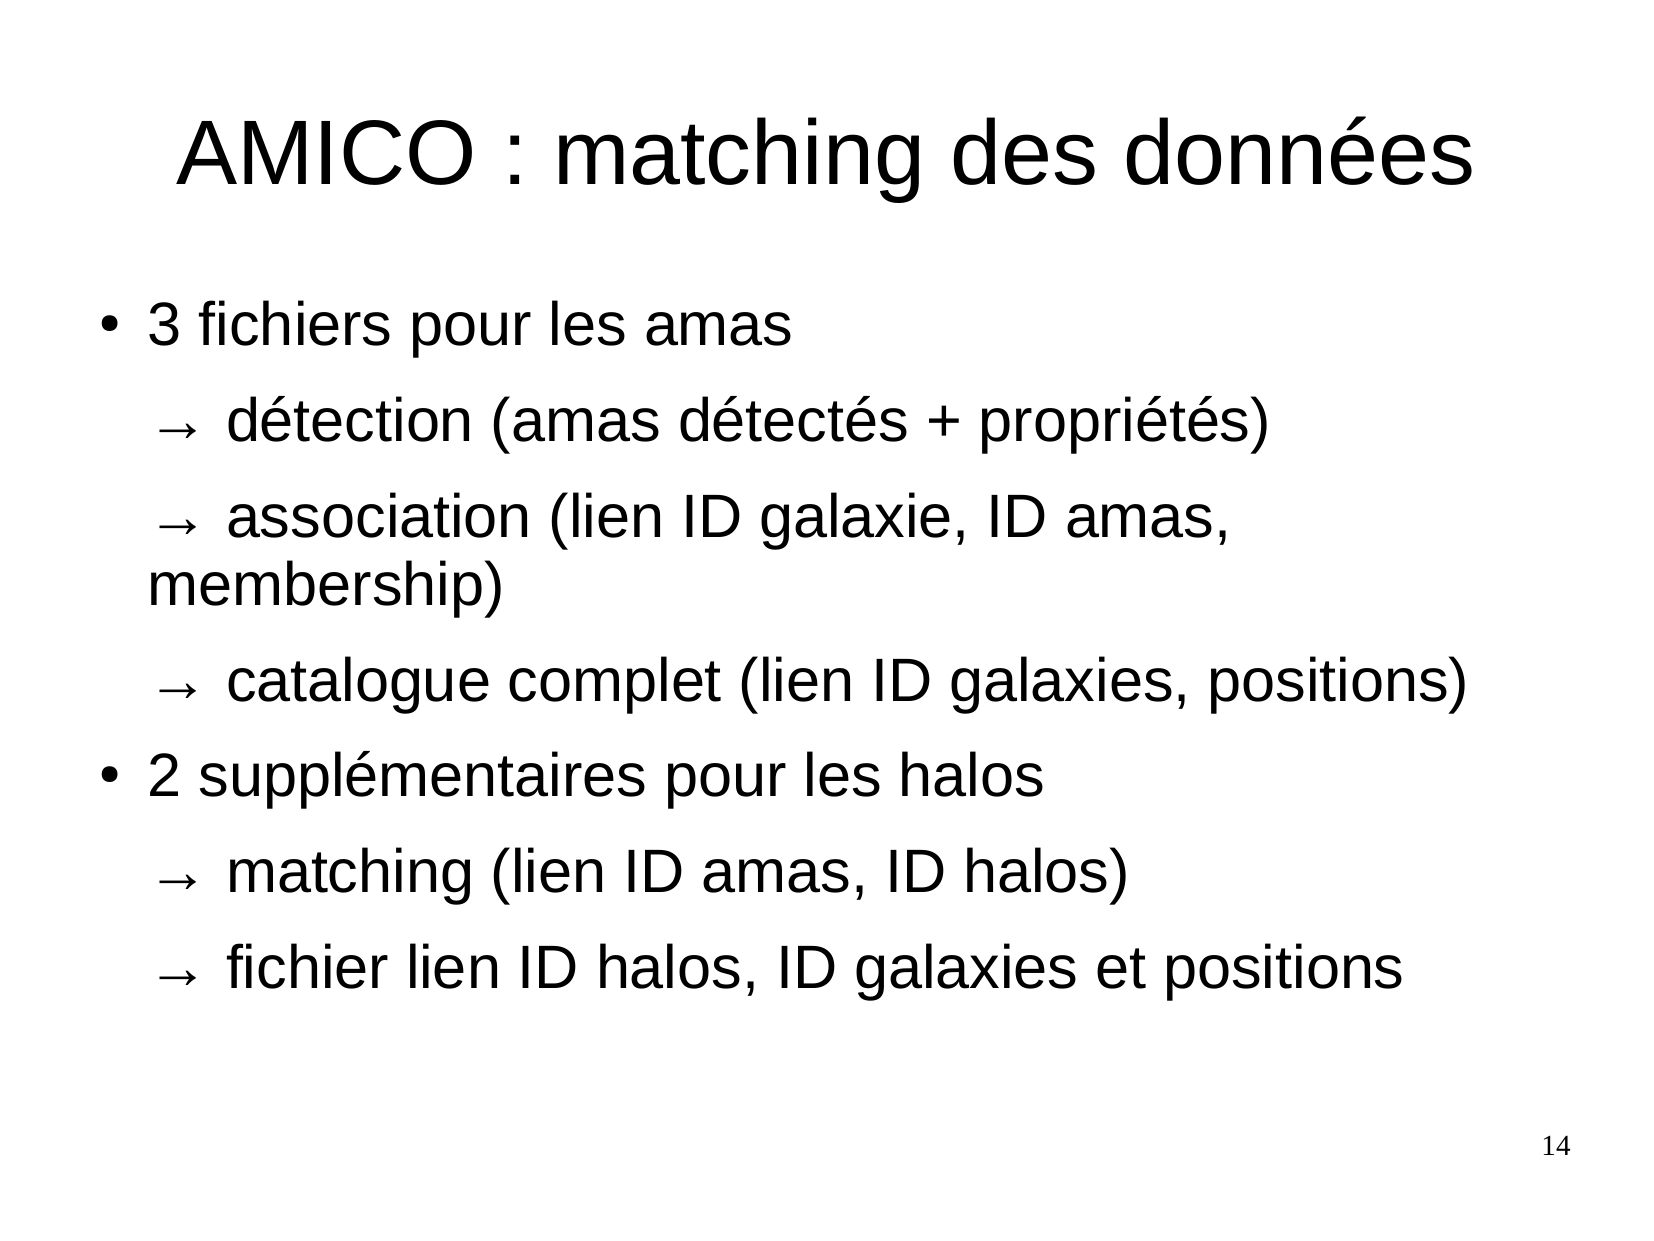

# AMICO : matching des données
3 fichiers pour les amas
→ détection (amas détectés + propriétés)
→ association (lien ID galaxie, ID amas, membership)
→ catalogue complet (lien ID galaxies, positions)
2 supplémentaires pour les halos
→ matching (lien ID amas, ID halos)
→ fichier lien ID halos, ID galaxies et positions
14